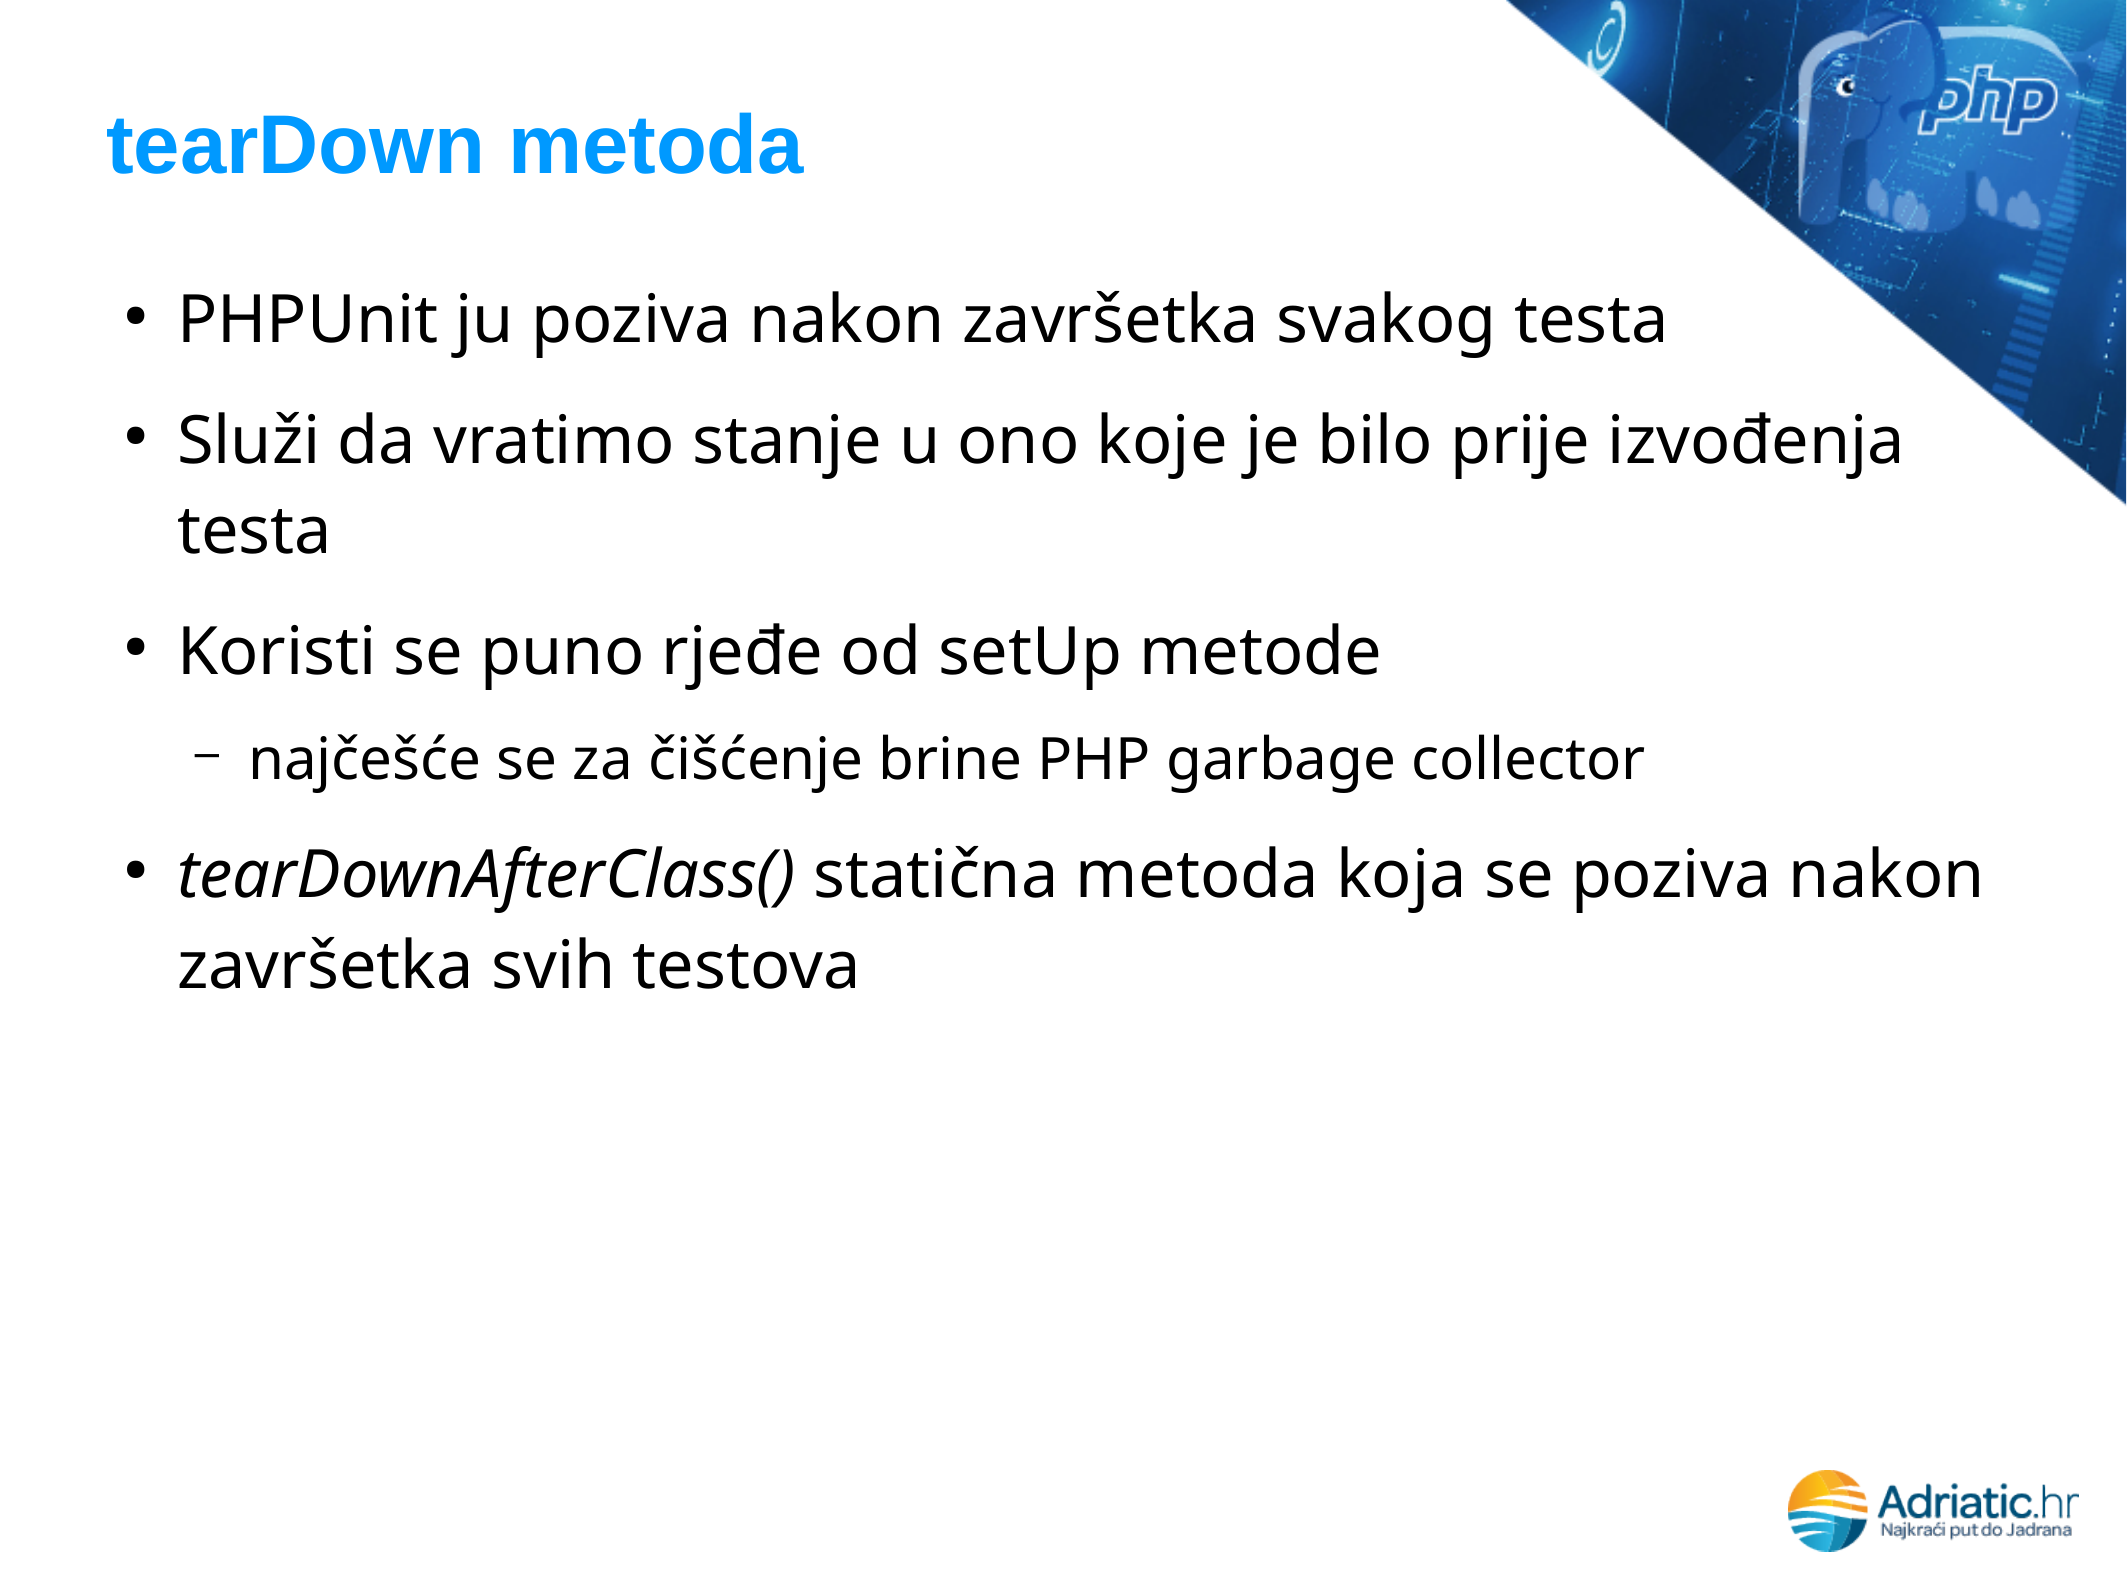

# tearDown metoda
PHPUnit ju poziva nakon završetka svakog testa
Služi da vratimo stanje u ono koje je bilo prije izvođenja testa
Koristi se puno rjeđe od setUp metode
najčešće se za čišćenje brine PHP garbage collector
tearDownAfterClass() statična metoda koja se poziva nakon završetka svih testova